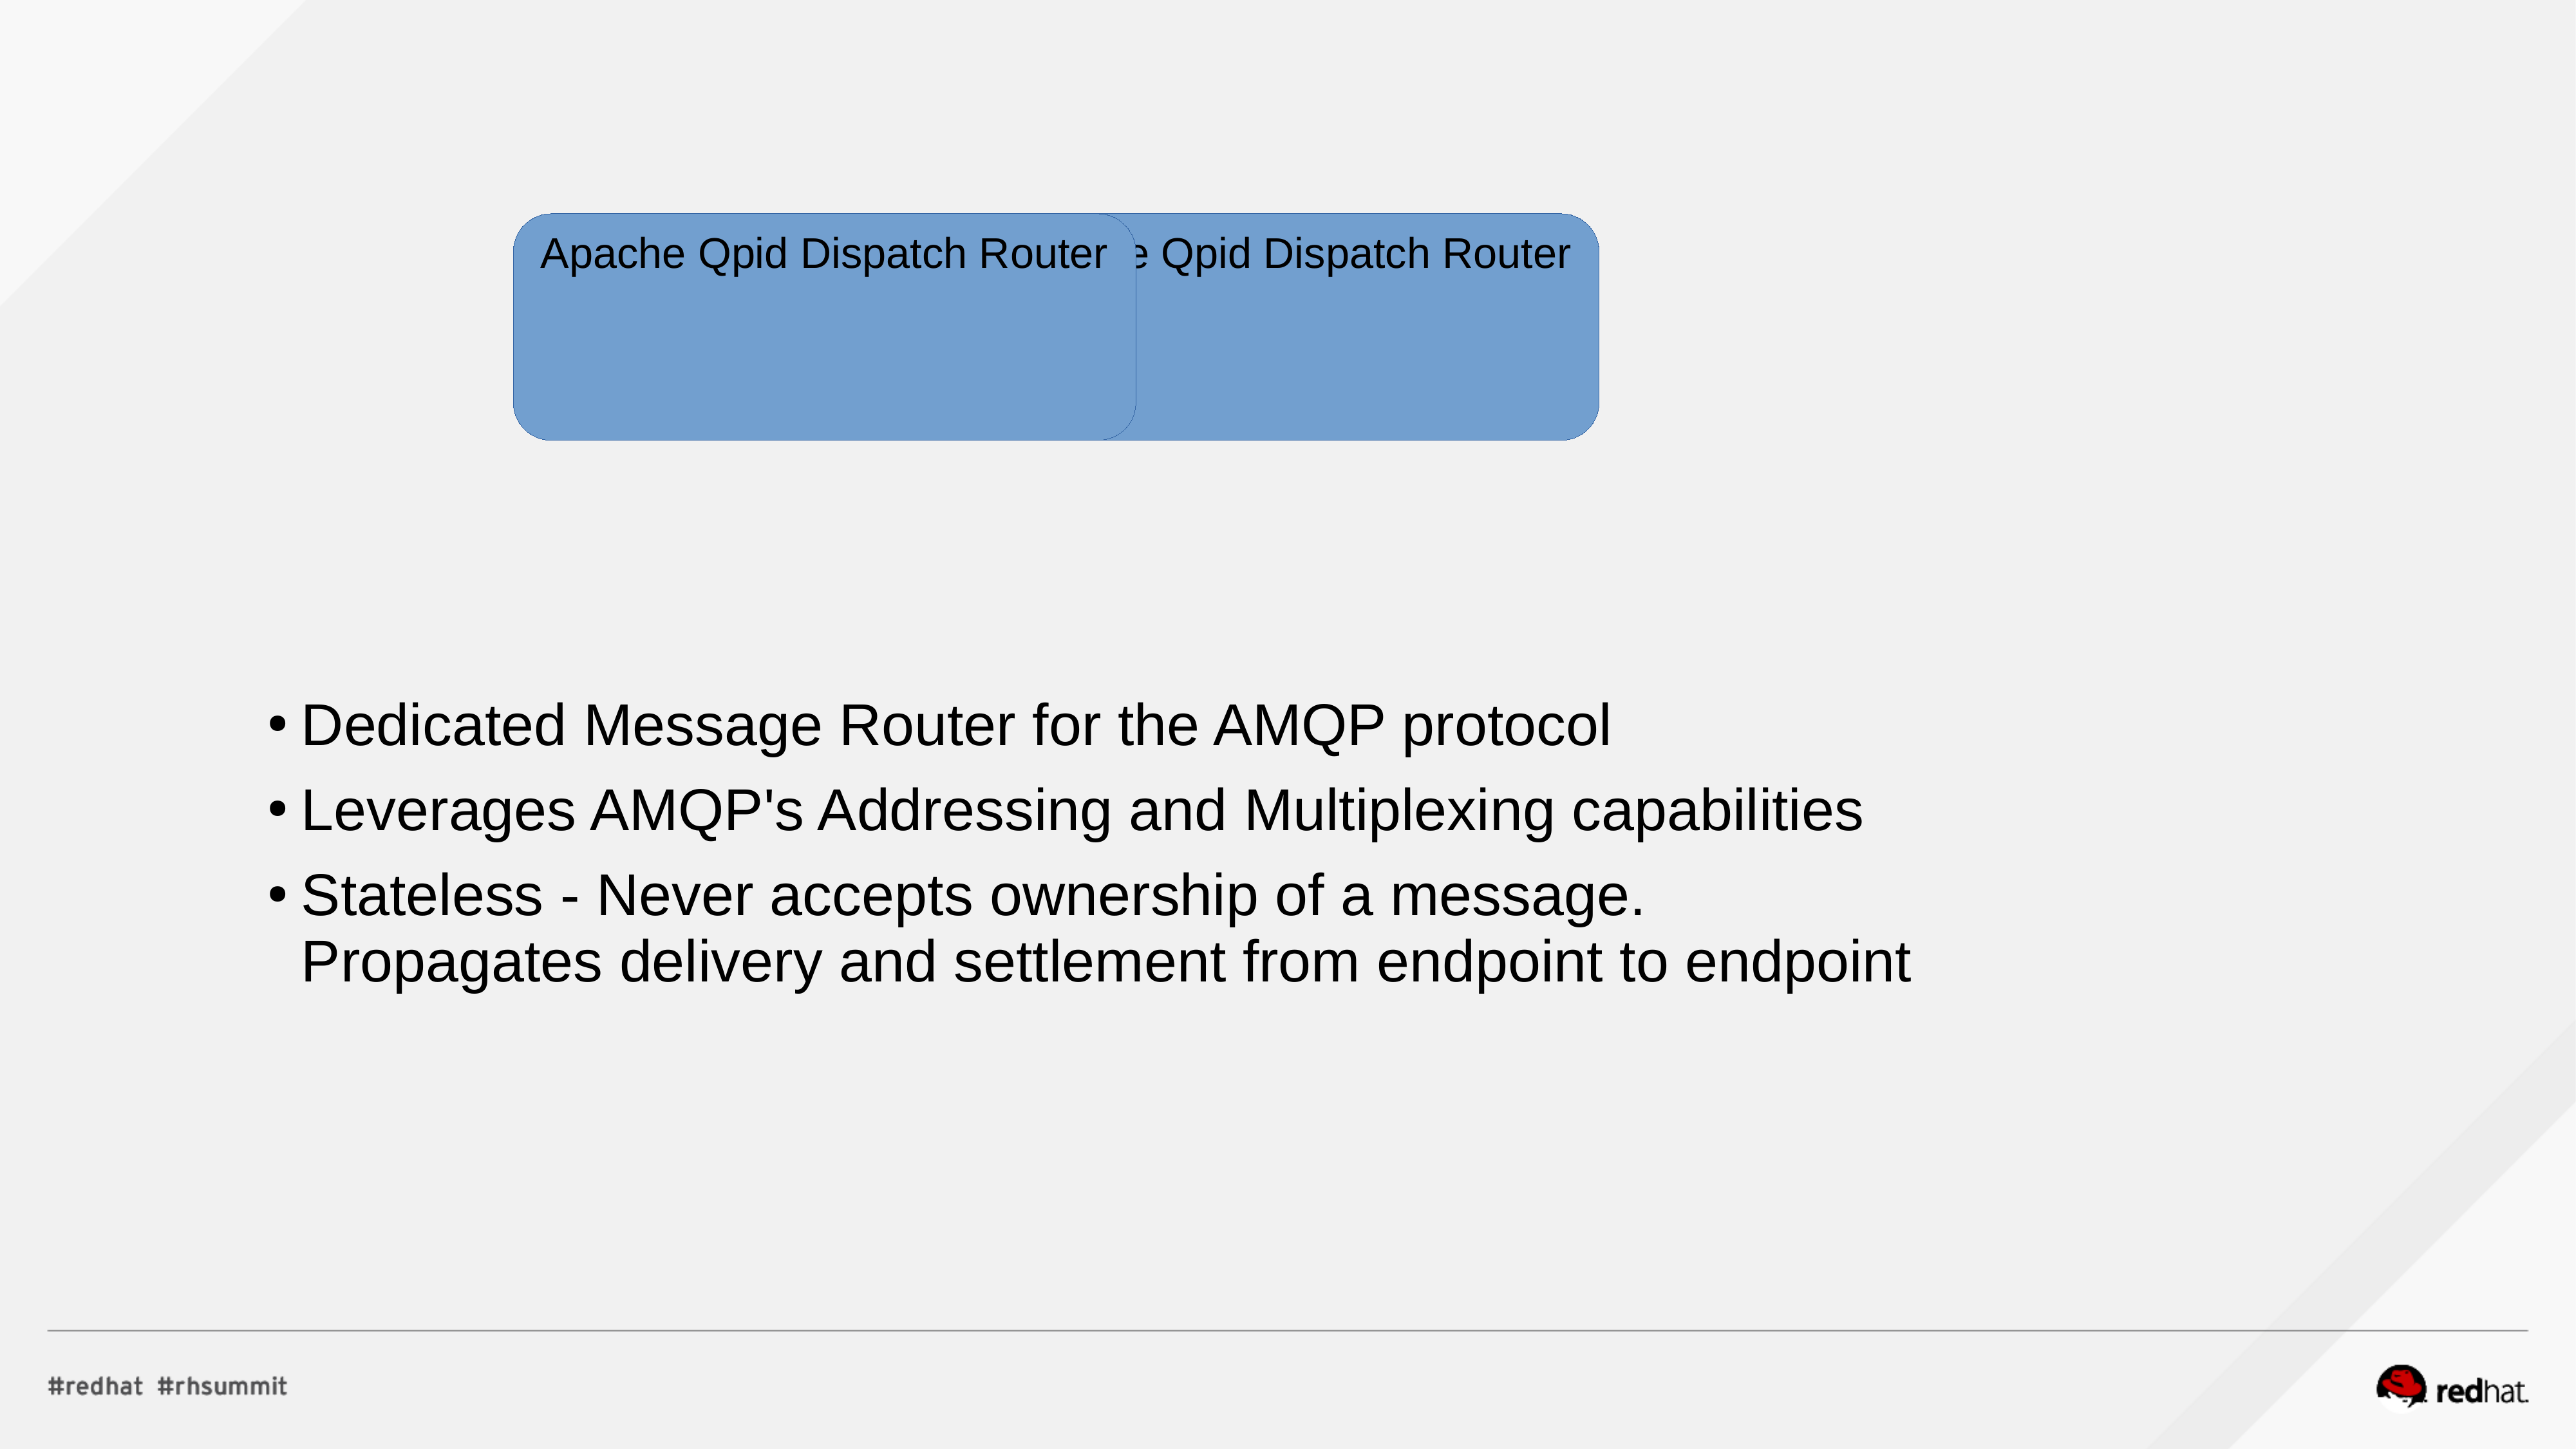

Apache Qpid Dispatch Router
Apache Qpid Dispatch Router
# Dedicated Message Router for the AMQP protocol
Leverages AMQP's Addressing and Multiplexing capabilities
Stateless - Never accepts ownership of a message.
Propagates delivery and settlement from endpoint to endpoint